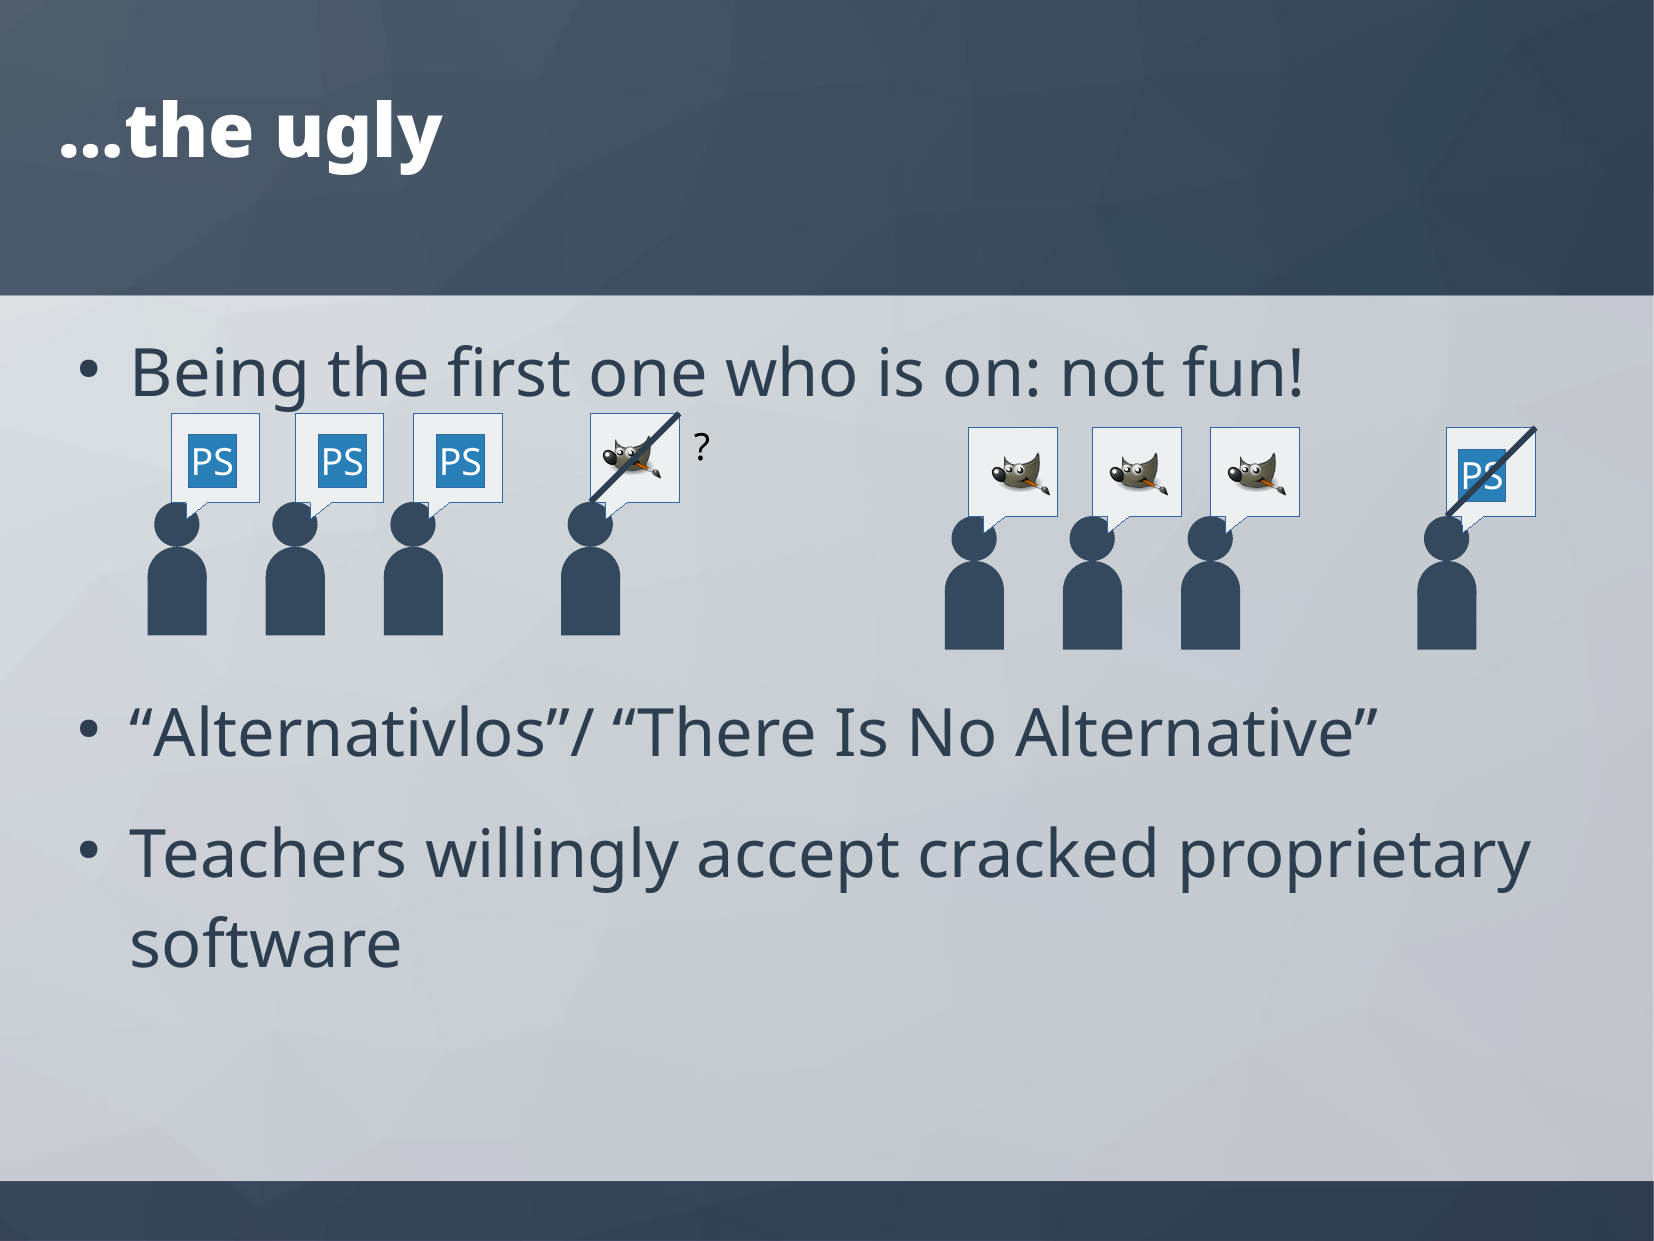

# …the ugly
Being the first one who is on: not fun!
“Alternativlos”/ “There Is No Alternative”
Teachers willingly accept cracked proprietary software
?
PS
PS
PS
PS
PS